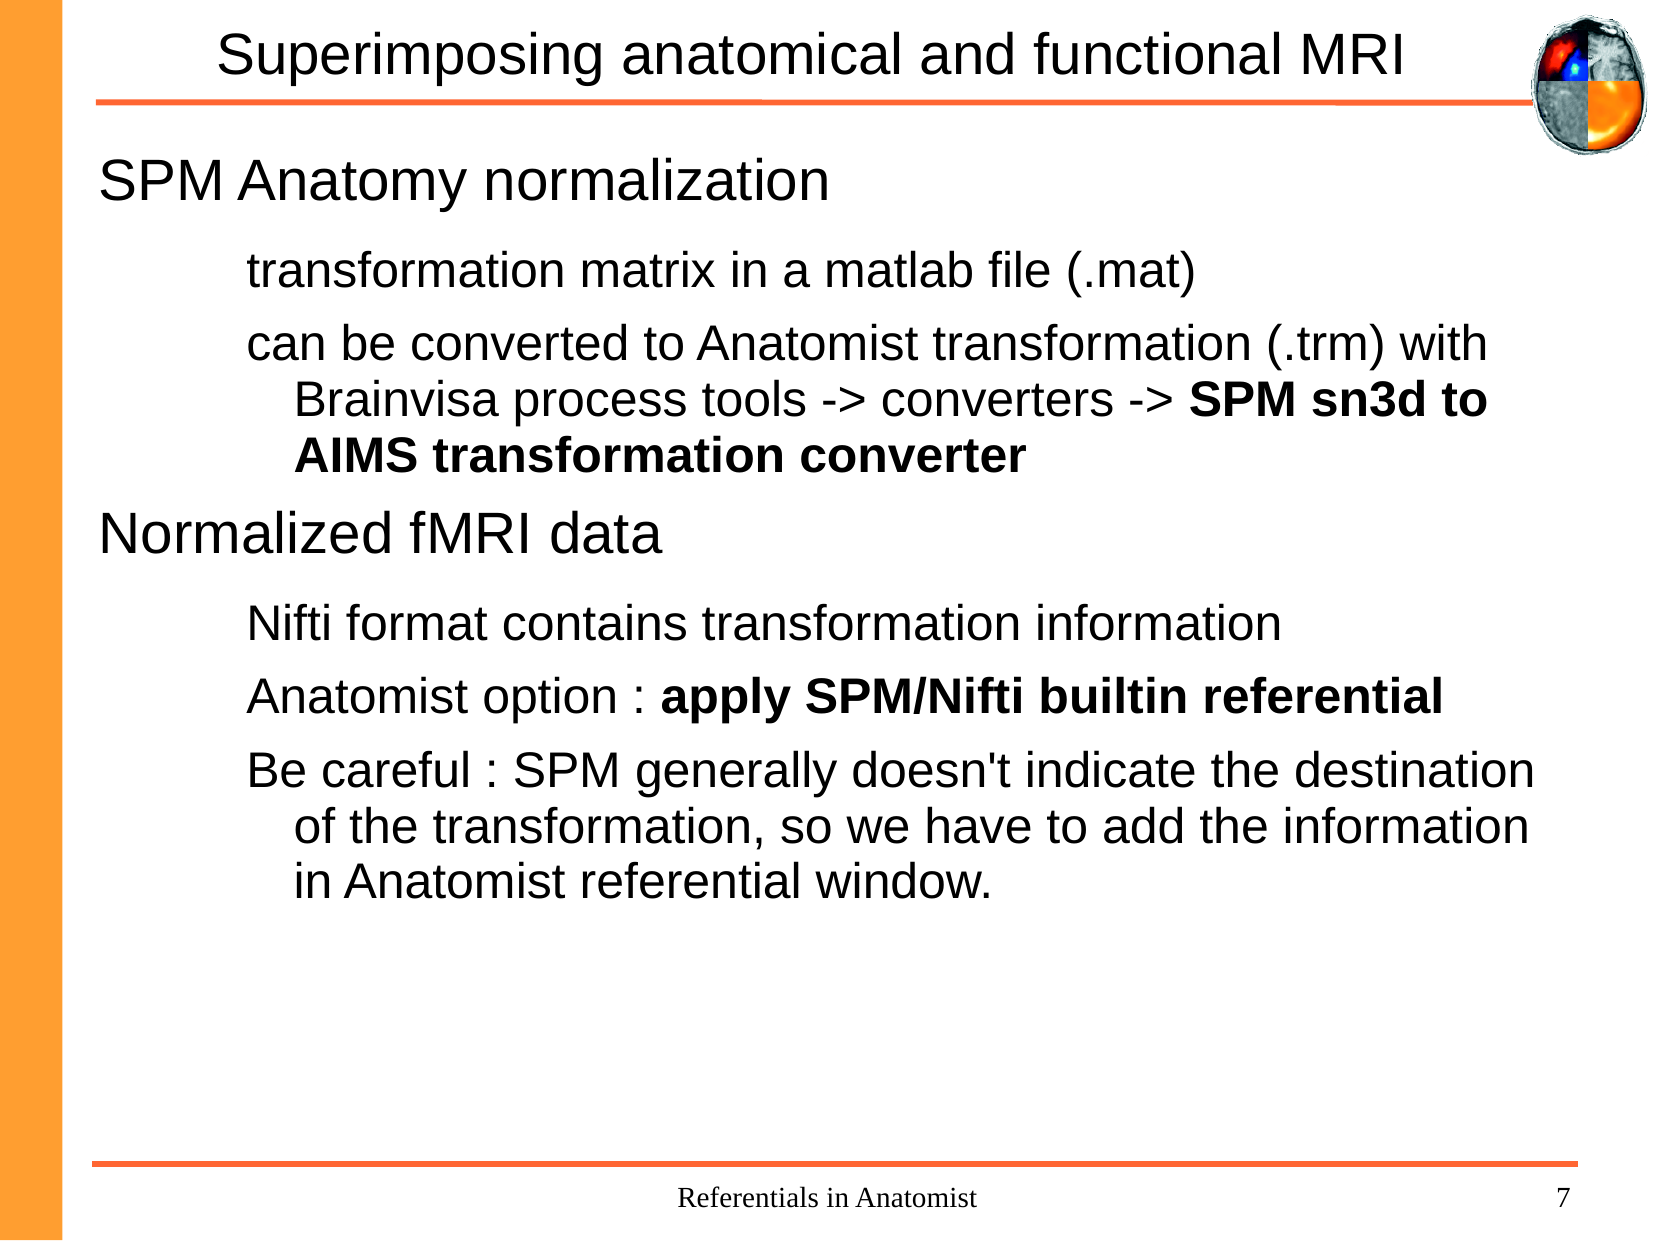

# Superimposing anatomical and functional MRI
SPM Anatomy normalization
transformation matrix in a matlab file (.mat)
can be converted to Anatomist transformation (.trm) with Brainvisa process tools -> converters -> SPM sn3d to AIMS transformation converter
Normalized fMRI data
Nifti format contains transformation information
Anatomist option : apply SPM/Nifti builtin referential
Be careful : SPM generally doesn't indicate the destination of the transformation, so we have to add the information in Anatomist referential window.
Referentials in Anatomist
7